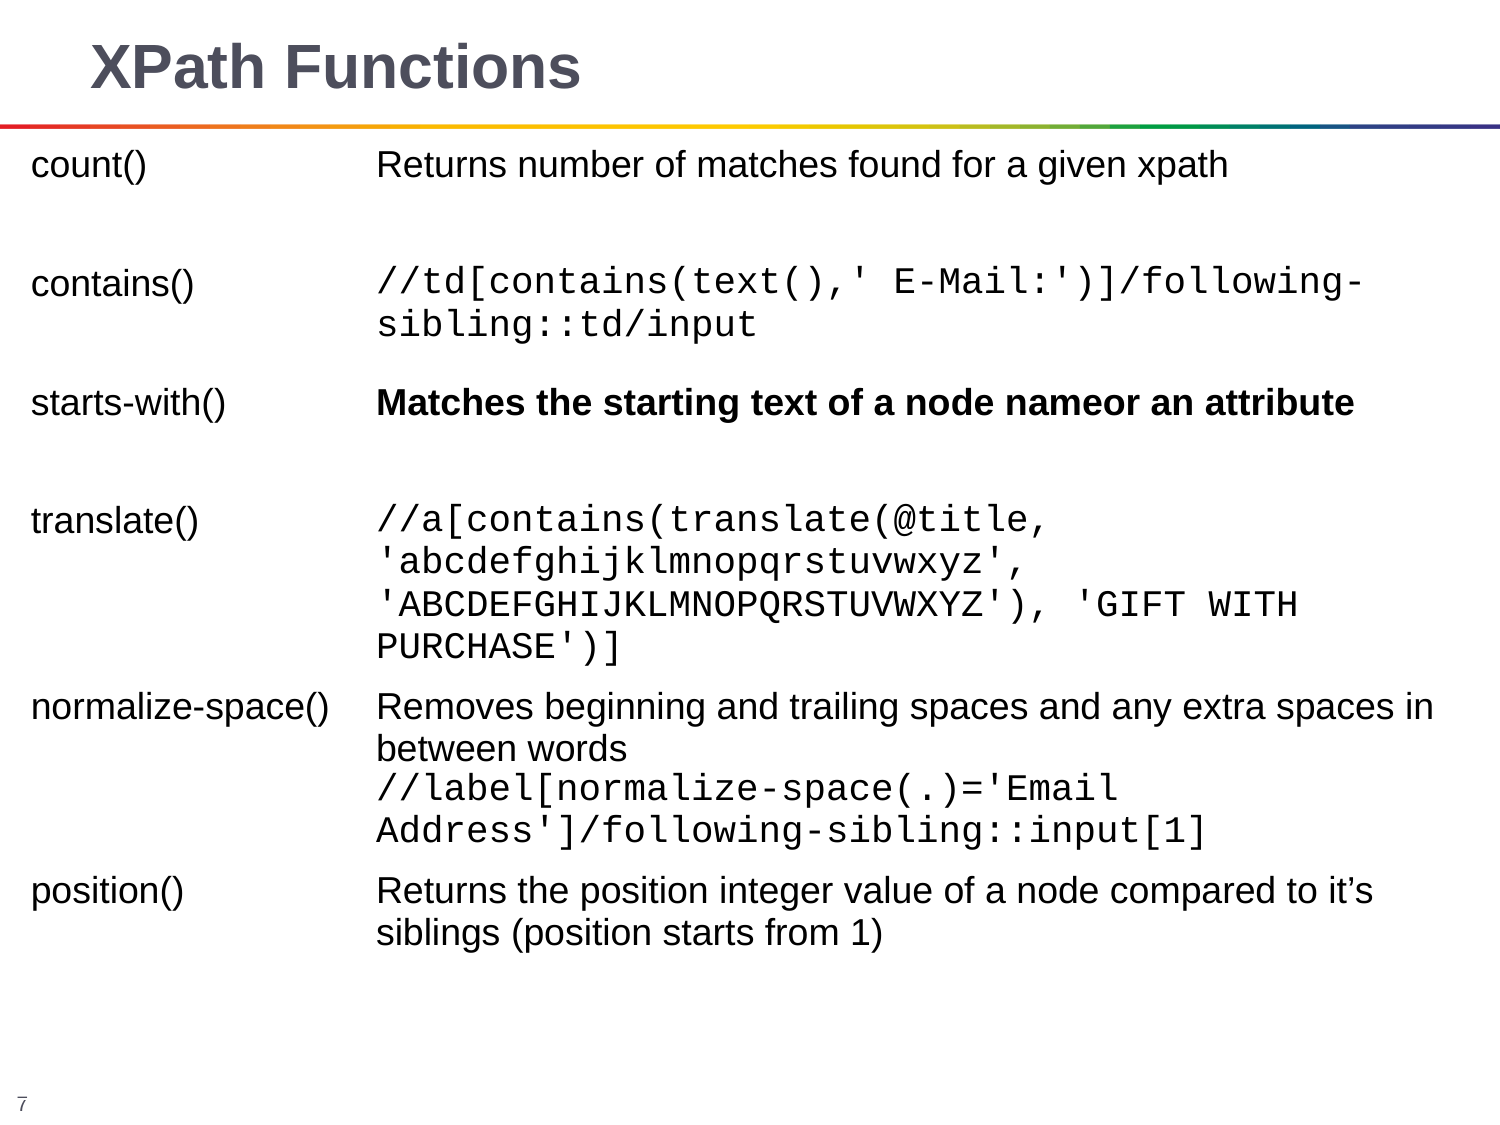

# XPath Functions
| count() | Returns number of matches found for a given xpath |
| --- | --- |
| contains() | //td[contains(text(),' E-Mail:')]/following-sibling::td/input |
| starts-with() | Matches the starting text of a node nameor an attribute |
| translate() | //a[contains(translate(@title, 'abcdefghijklmnopqrstuvwxyz', 'ABCDEFGHIJKLMNOPQRSTUVWXYZ'), 'GIFT WITH PURCHASE')] |
| normalize-space() | Removes beginning and trailing spaces and any extra spaces in between words //label[normalize-space(.)='Email Address']/following-sibling::input[1] |
| position() | Returns the position integer value of a node compared to it’s siblings (position starts from 1) |
| | |